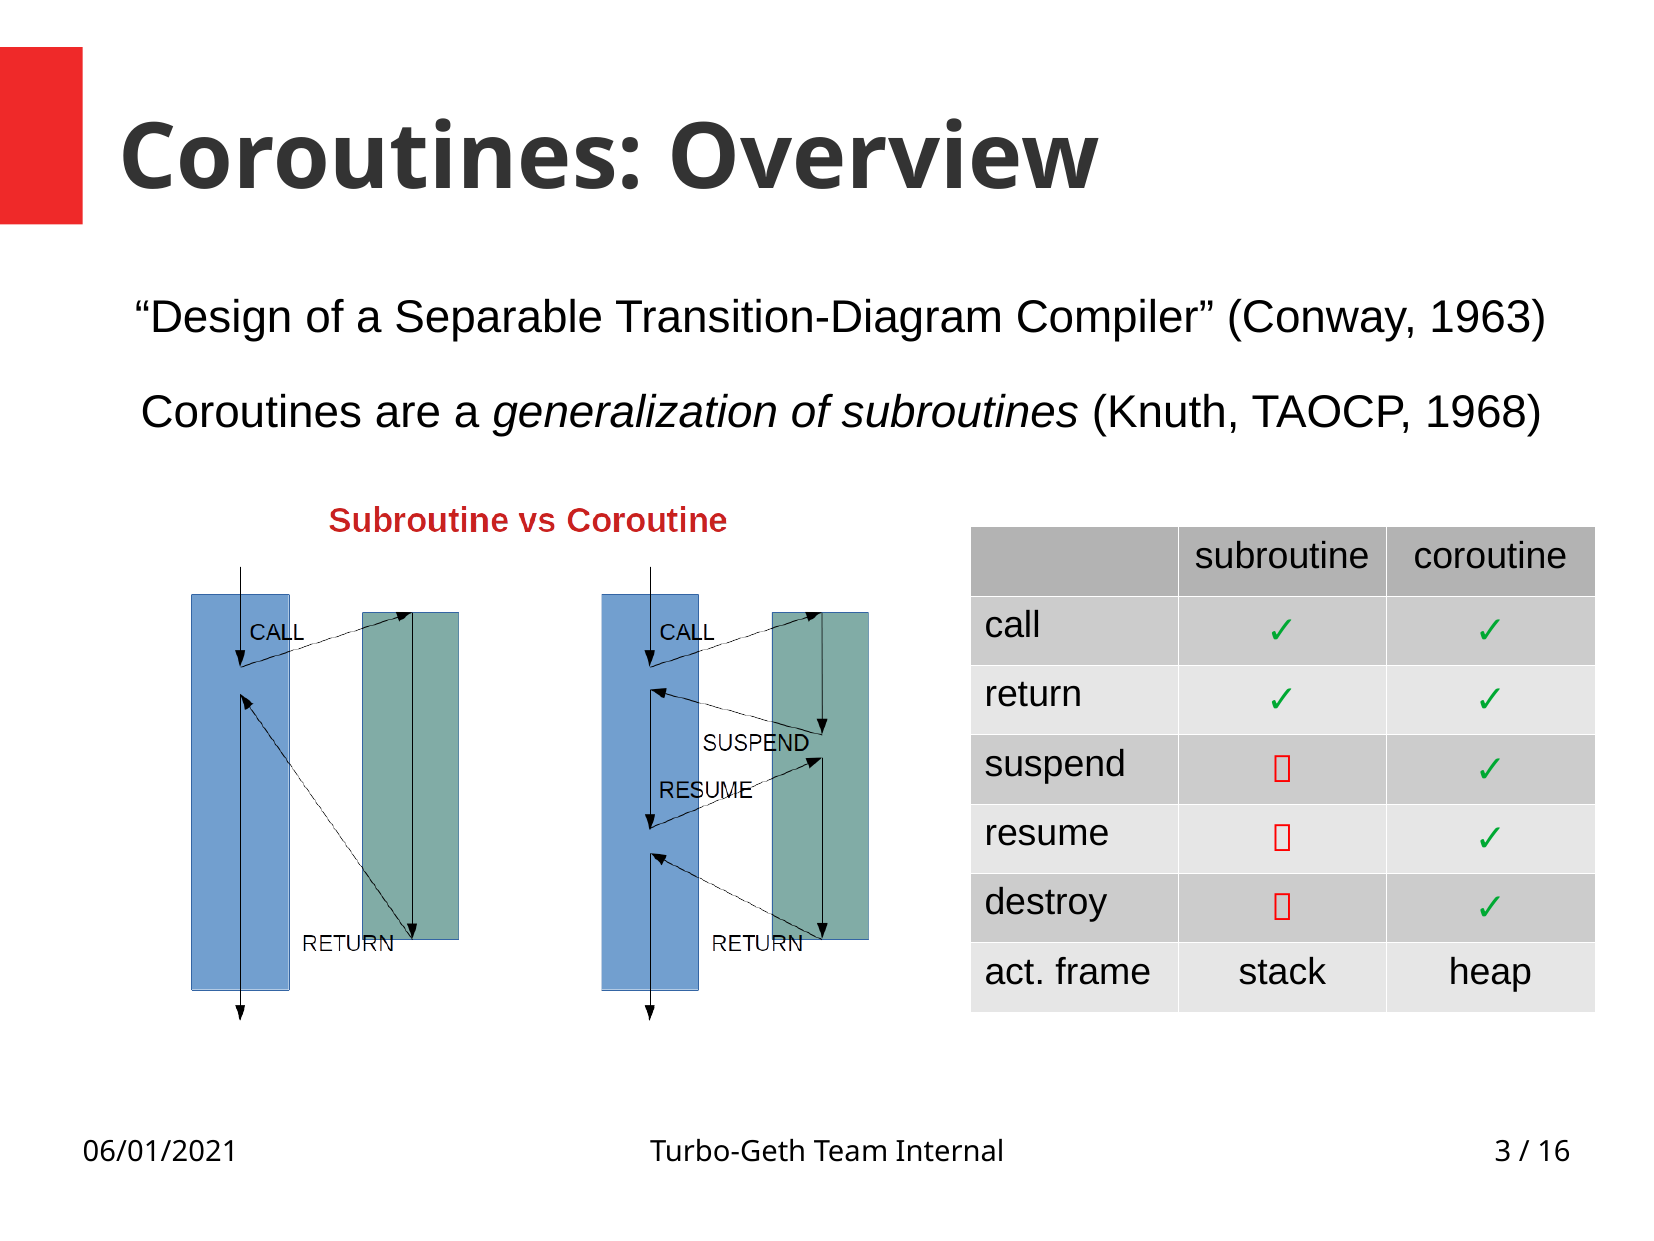

# Coroutines: Overview
“Design of a Separable Transition-Diagram Compiler” (Conway, 1963)
Coroutines are a generalization of subroutines (Knuth, TAOCP, 1968)
| | subroutine | coroutine |
| --- | --- | --- |
| call | ✓ | ✓ |
| return | ✓ | ✓ |
| suspend | ❌ | ✓ |
| resume | ❌ | ✓ |
| destroy | ❌ | ✓ |
| act. frame | stack | heap |
06/01/2021
Turbo-Geth Team Internal
3